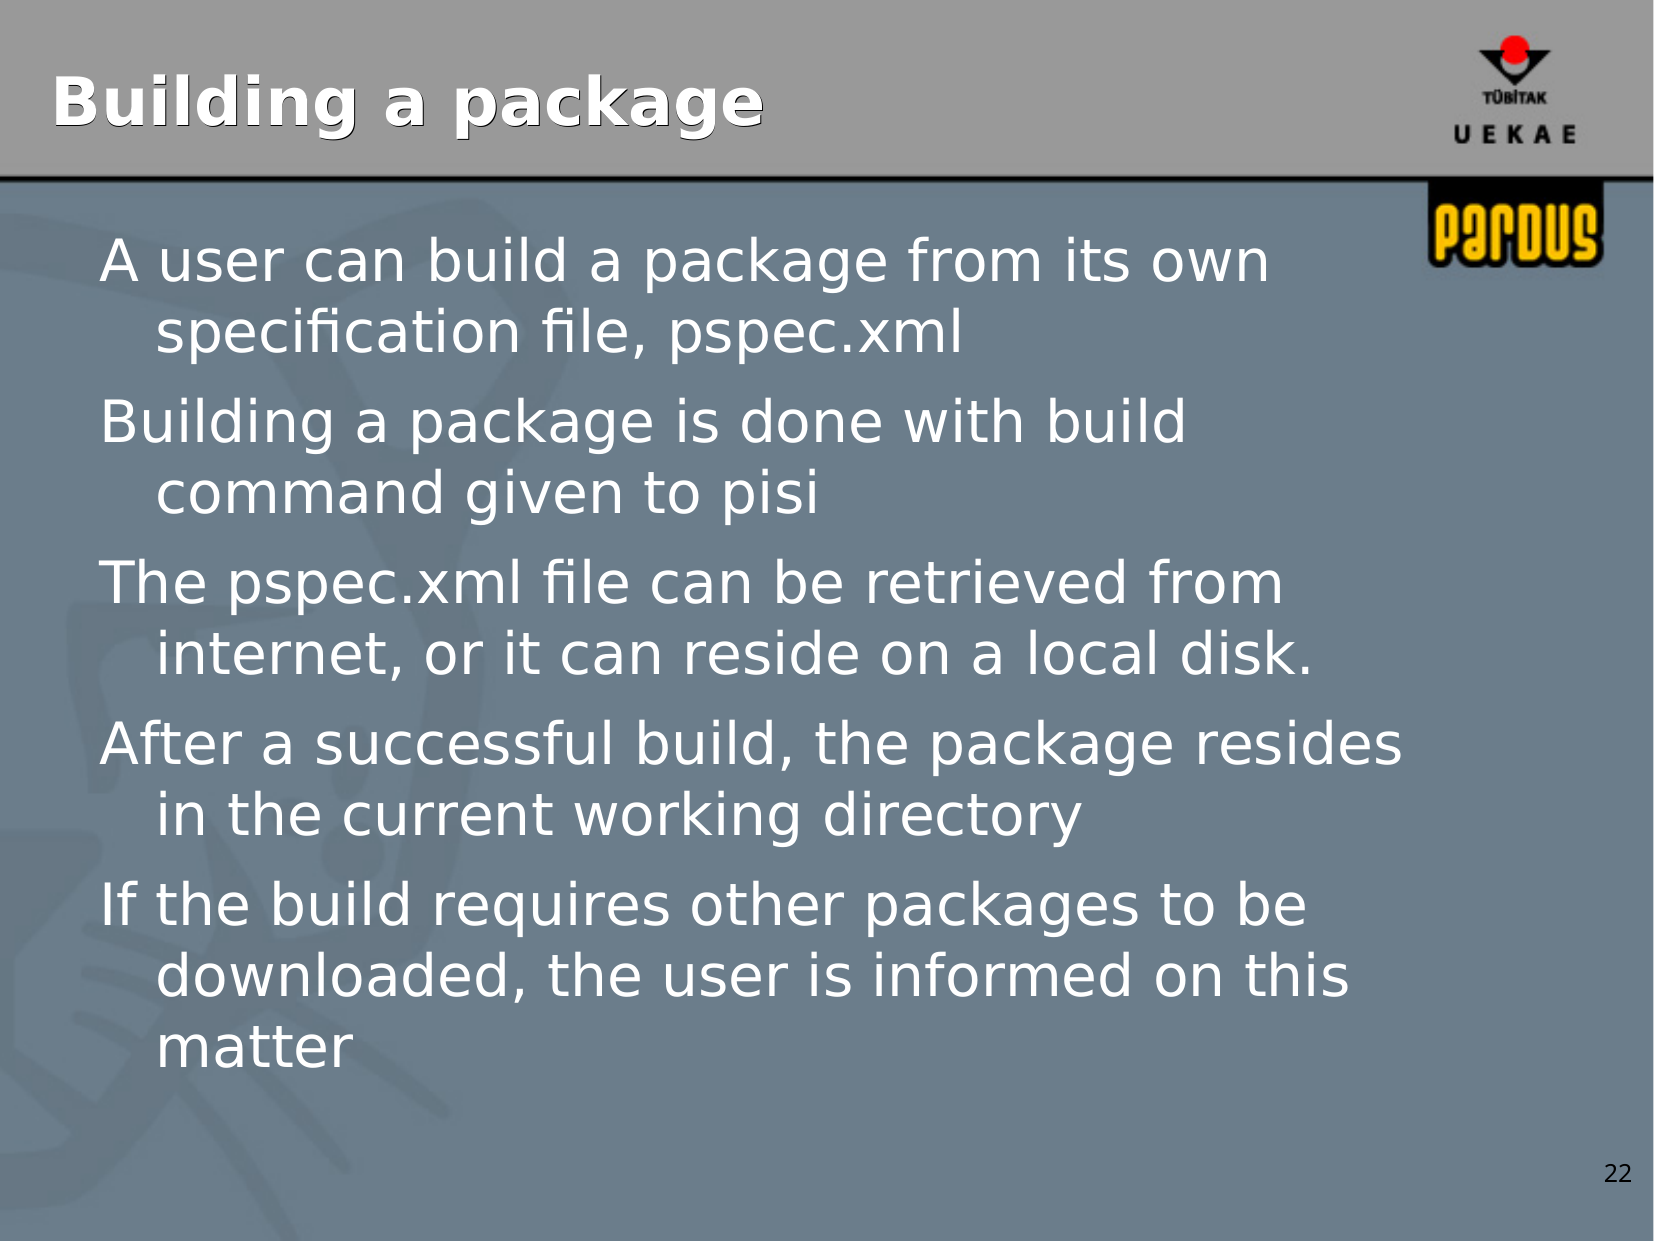

# Building a package
A user can build a package from its own specification file, pspec.xml
Building a package is done with build command given to pisi
The pspec.xml file can be retrieved from internet, or it can reside on a local disk.
After a successful build, the package resides in the current working directory
If the build requires other packages to be downloaded, the user is informed on this matter